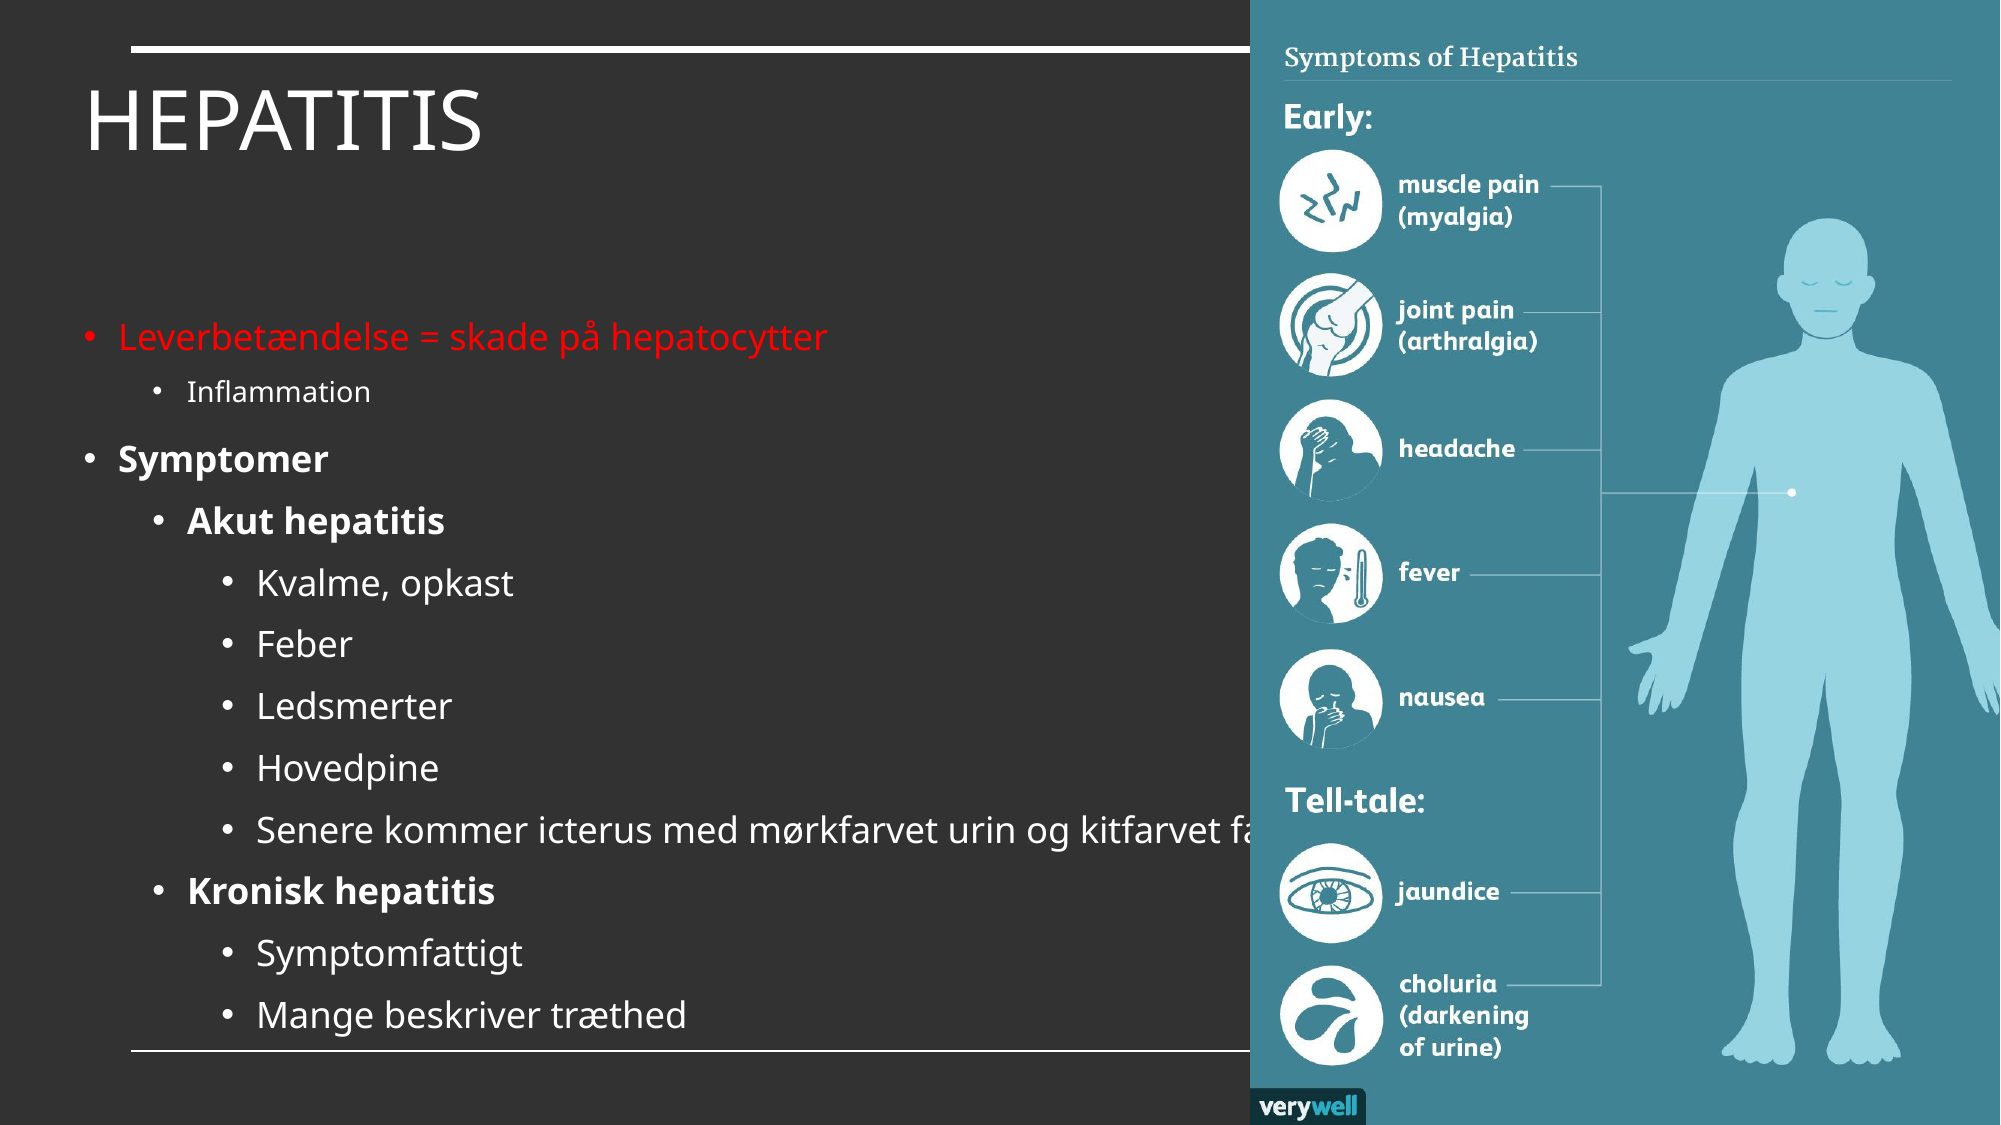

# Hepatitis
Leverbetændelse = skade på hepatocytter
Inflammation
Symptomer
Akut hepatitis
Kvalme, opkast
Feber
Ledsmerter
Hovedpine
Senere kommer icterus med mørkfarvet urin og kitfarvet fæces
Kronisk hepatitis
Symptomfattigt
Mange beskriver træthed